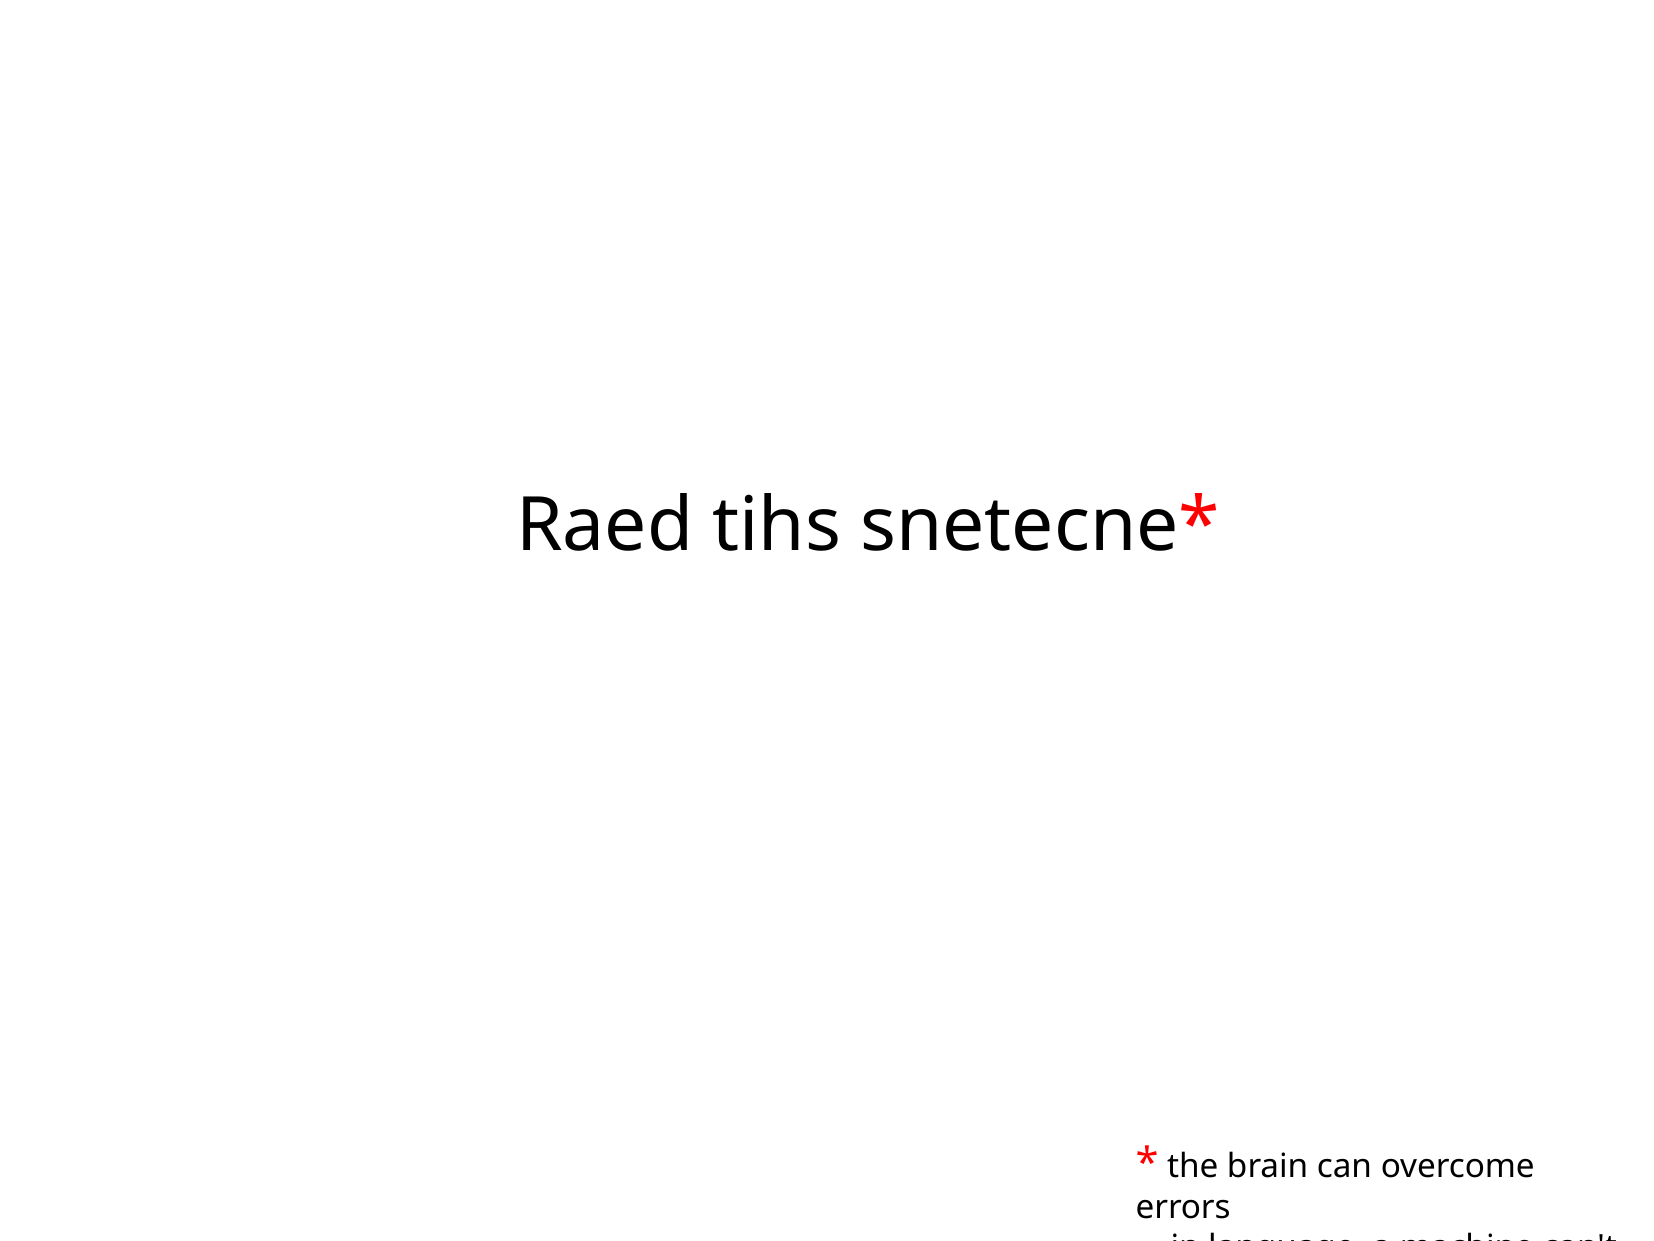

# Raed tihs snetecne*
* the brain can overcome errors
 in language, a machine can't